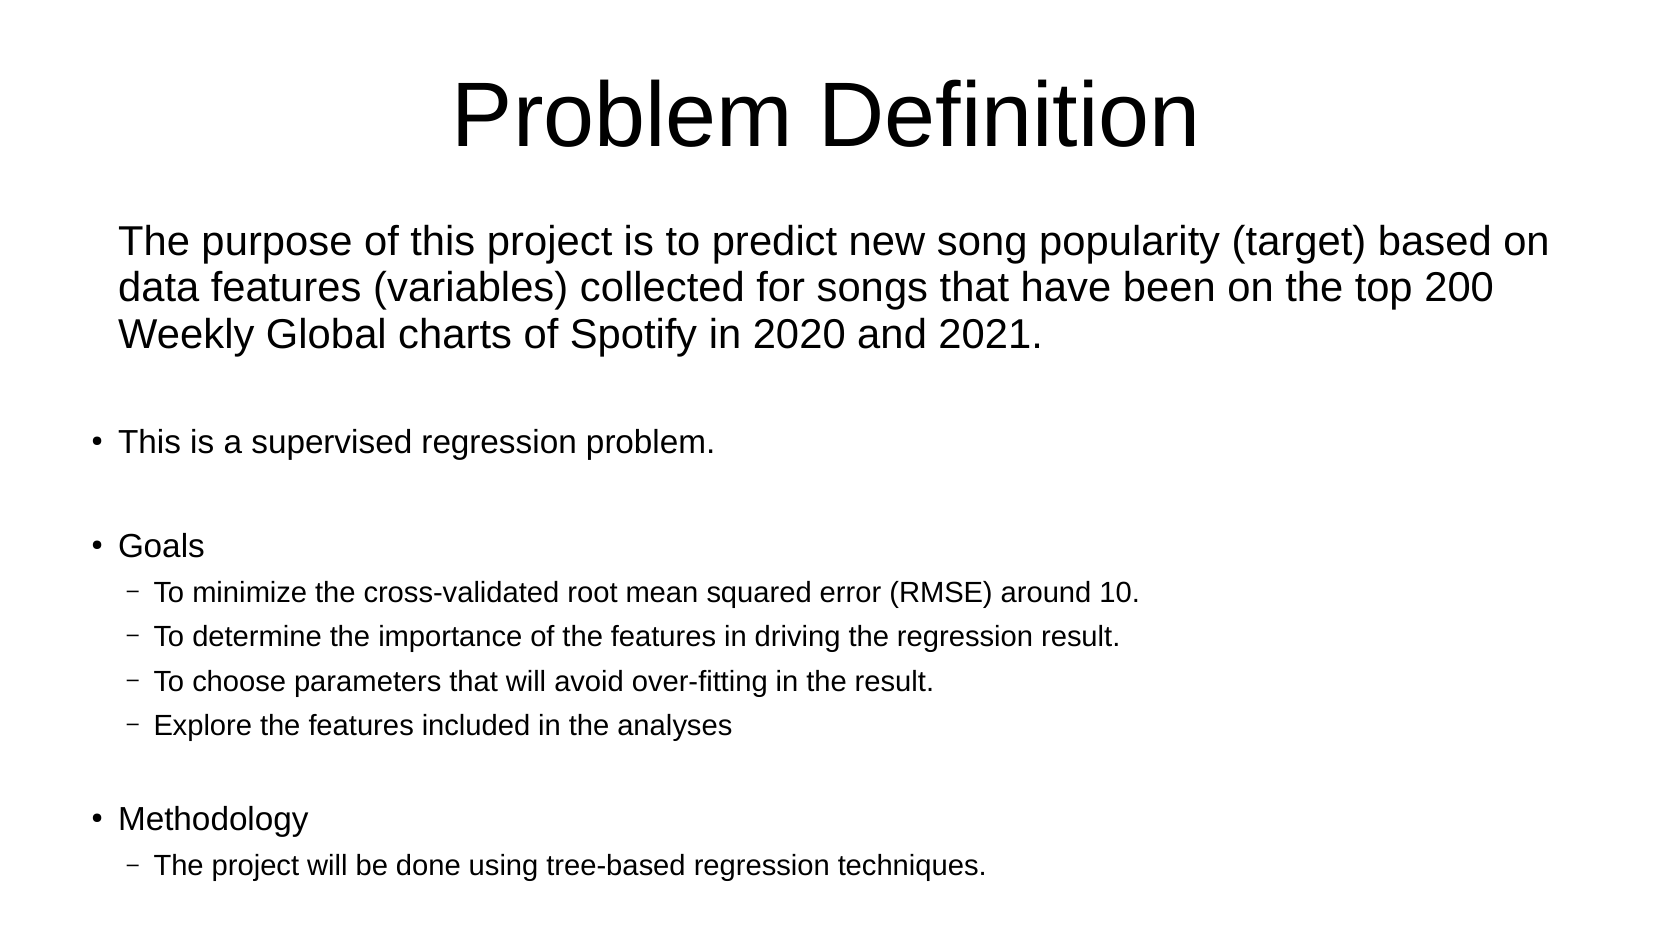

# Problem Definition
The purpose of this project is to predict new song popularity (target) based on data features (variables) collected for songs that have been on the top 200 Weekly Global charts of Spotify in 2020 and 2021.
This is a supervised regression problem.
Goals
To minimize the cross-validated root mean squared error (RMSE) around 10.
To determine the importance of the features in driving the regression result.
To choose parameters that will avoid over-fitting in the result.
Explore the features included in the analyses
Methodology
The project will be done using tree-based regression techniques.